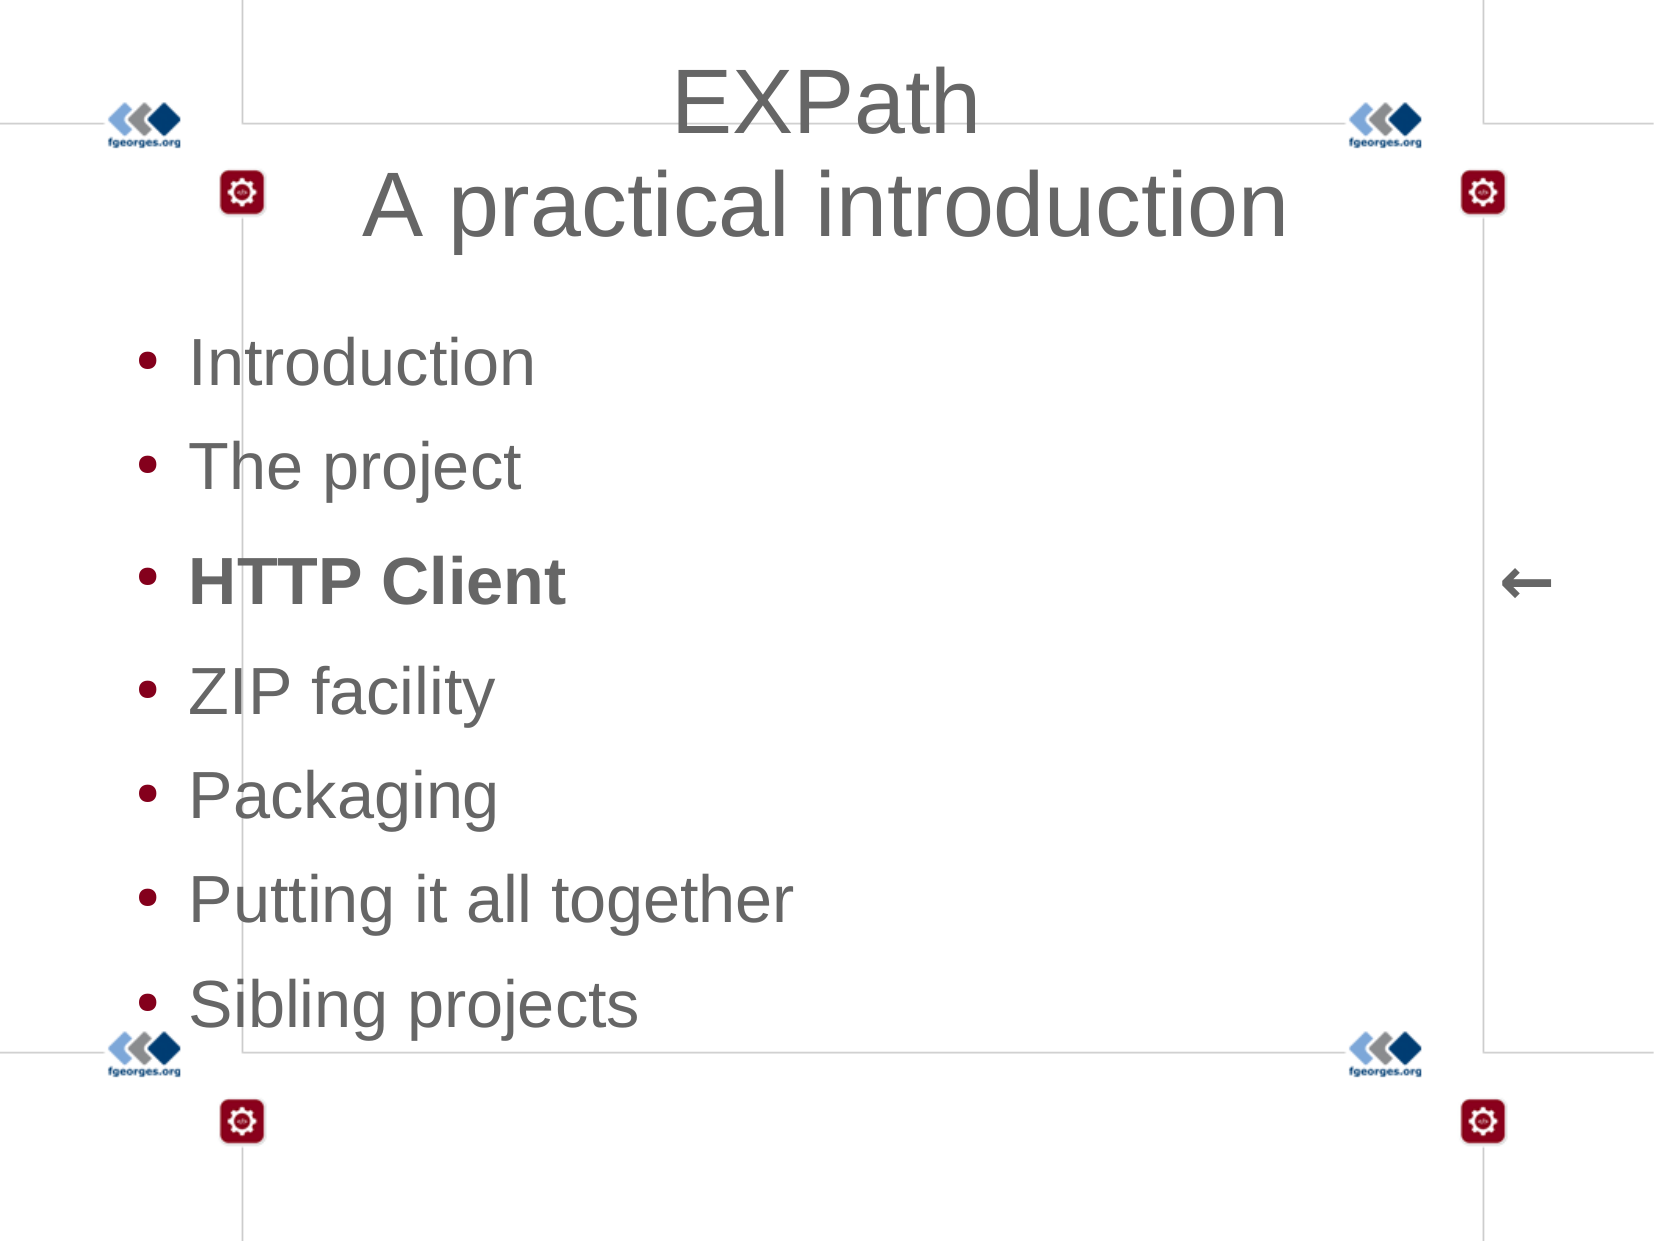

# EXPath A practical introduction
Introduction
The project
HTTP Client												 ←
ZIP facility
Packaging
Putting it all together
Sibling projects